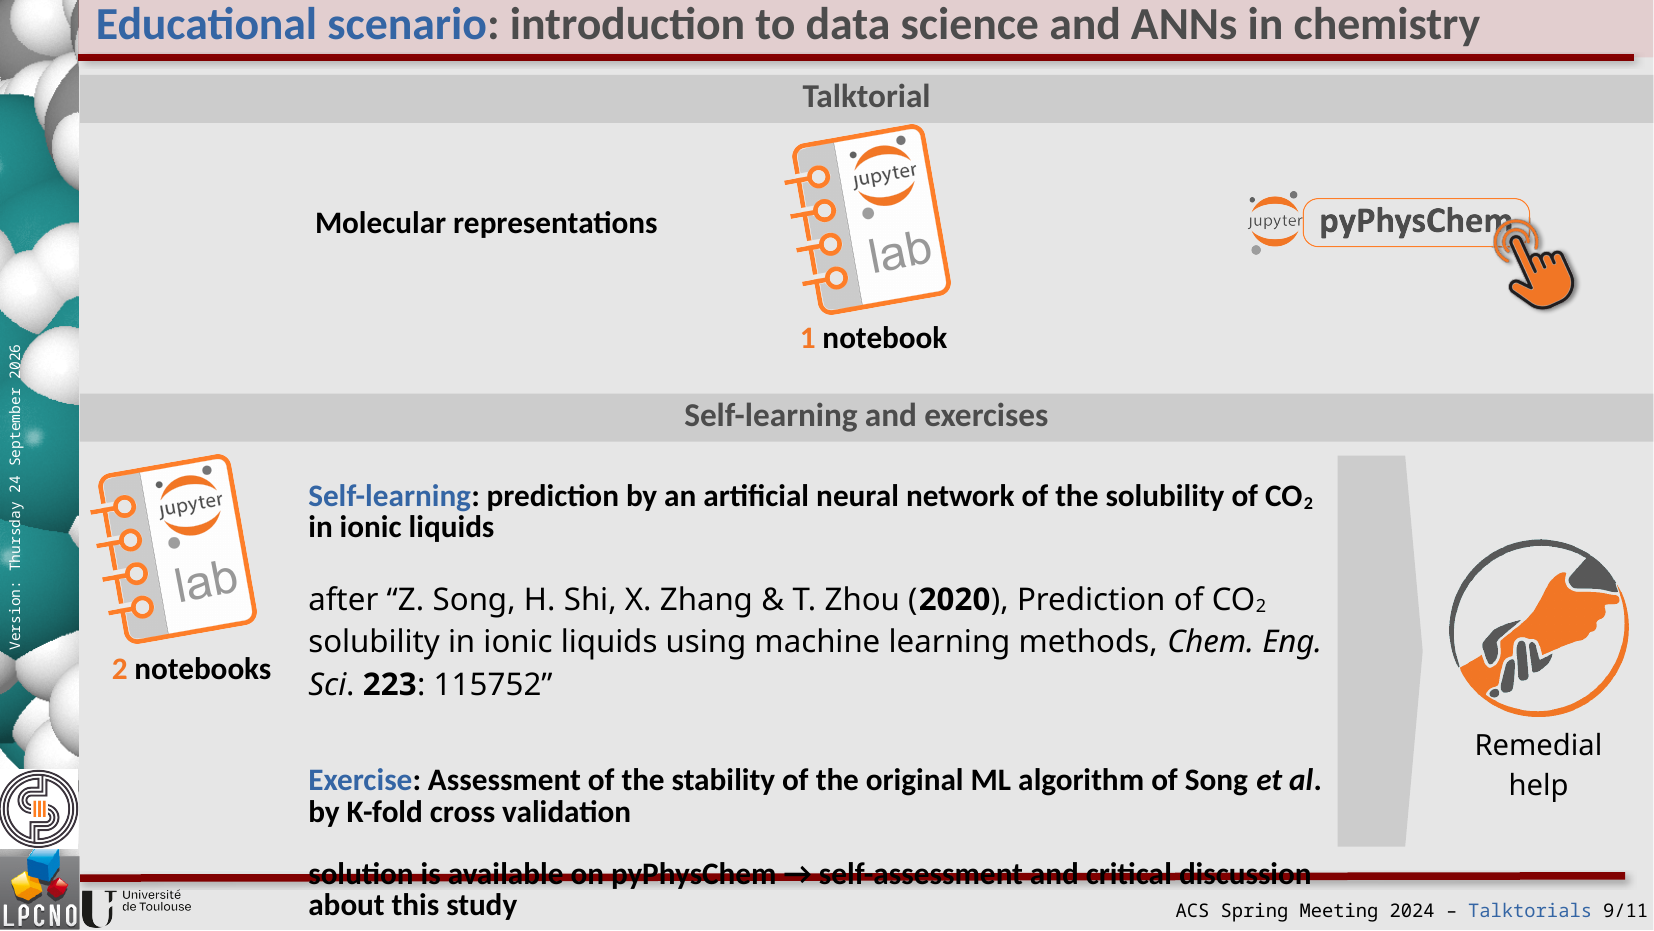

# Educational scenario: introduction to data science and ANNs in chemistry
Talktorial
Molecular representations
1 notebook
Self-learning and exercises
Self-learning: prediction by an artificial neural network of the solubility of CO2 in ionic liquids
after “Z. Song, H. Shi, X. Zhang & T. Zhou (2020), Prediction of CO2 solubility in ionic liquids using machine learning methods, Chem. Eng. Sci. 223: 115752”
Exercise: Assessment of the stability of the original ML algorithm of Song et al. by K-fold cross validation
solution is available on pyPhysChem → self-assessment and critical discussion about this study
Remedial help
2 notebooks